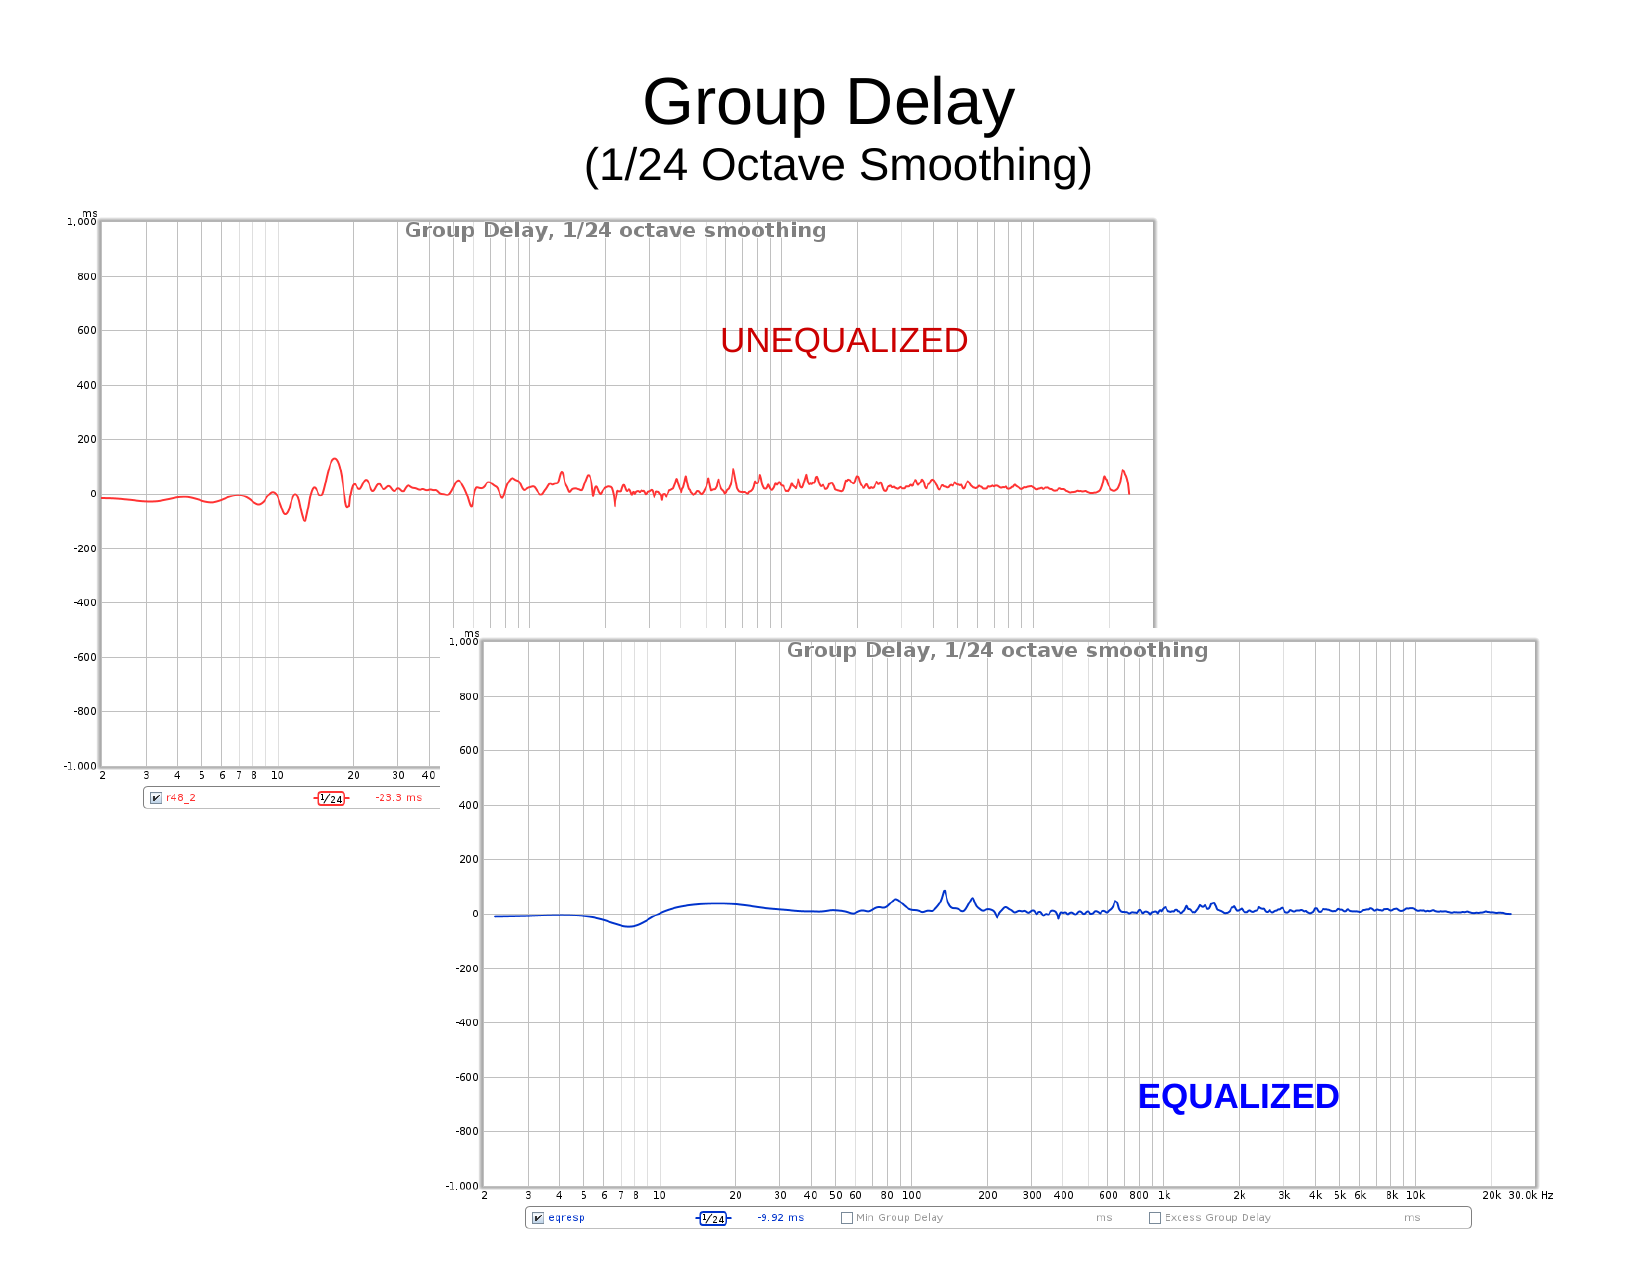

# Group Delay (1/24 Octave Smoothing)
UNEQUALIZED
EQUALIZED